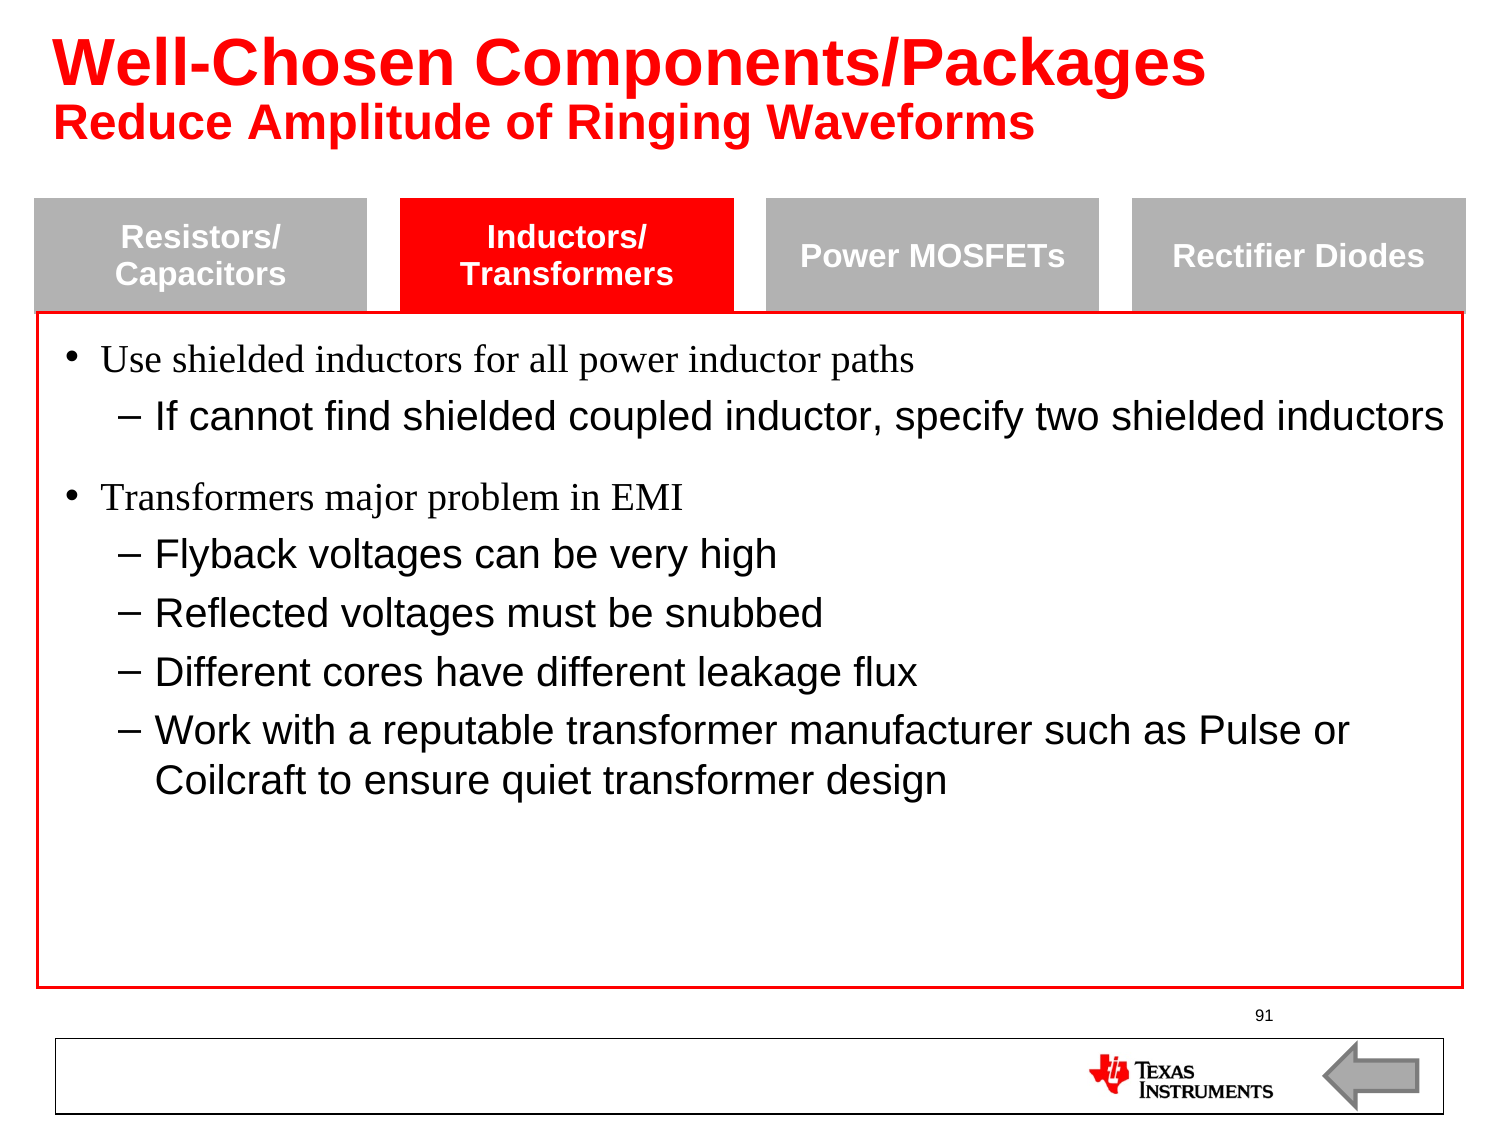

# Well-Chosen Components/Packages Reduce Amplitude of Ringing Waveforms
Resistors/Capacitors
Inductors/Transformers
Power MOSFETs
Rectifier Diodes
Use shielded inductors for all power inductor paths
If cannot find shielded coupled inductor, specify two shielded inductors
Transformers major problem in EMI
Flyback voltages can be very high
Reflected voltages must be snubbed
Different cores have different leakage flux
Work with a reputable transformer manufacturer such as Pulse or Coilcraft to ensure quiet transformer design